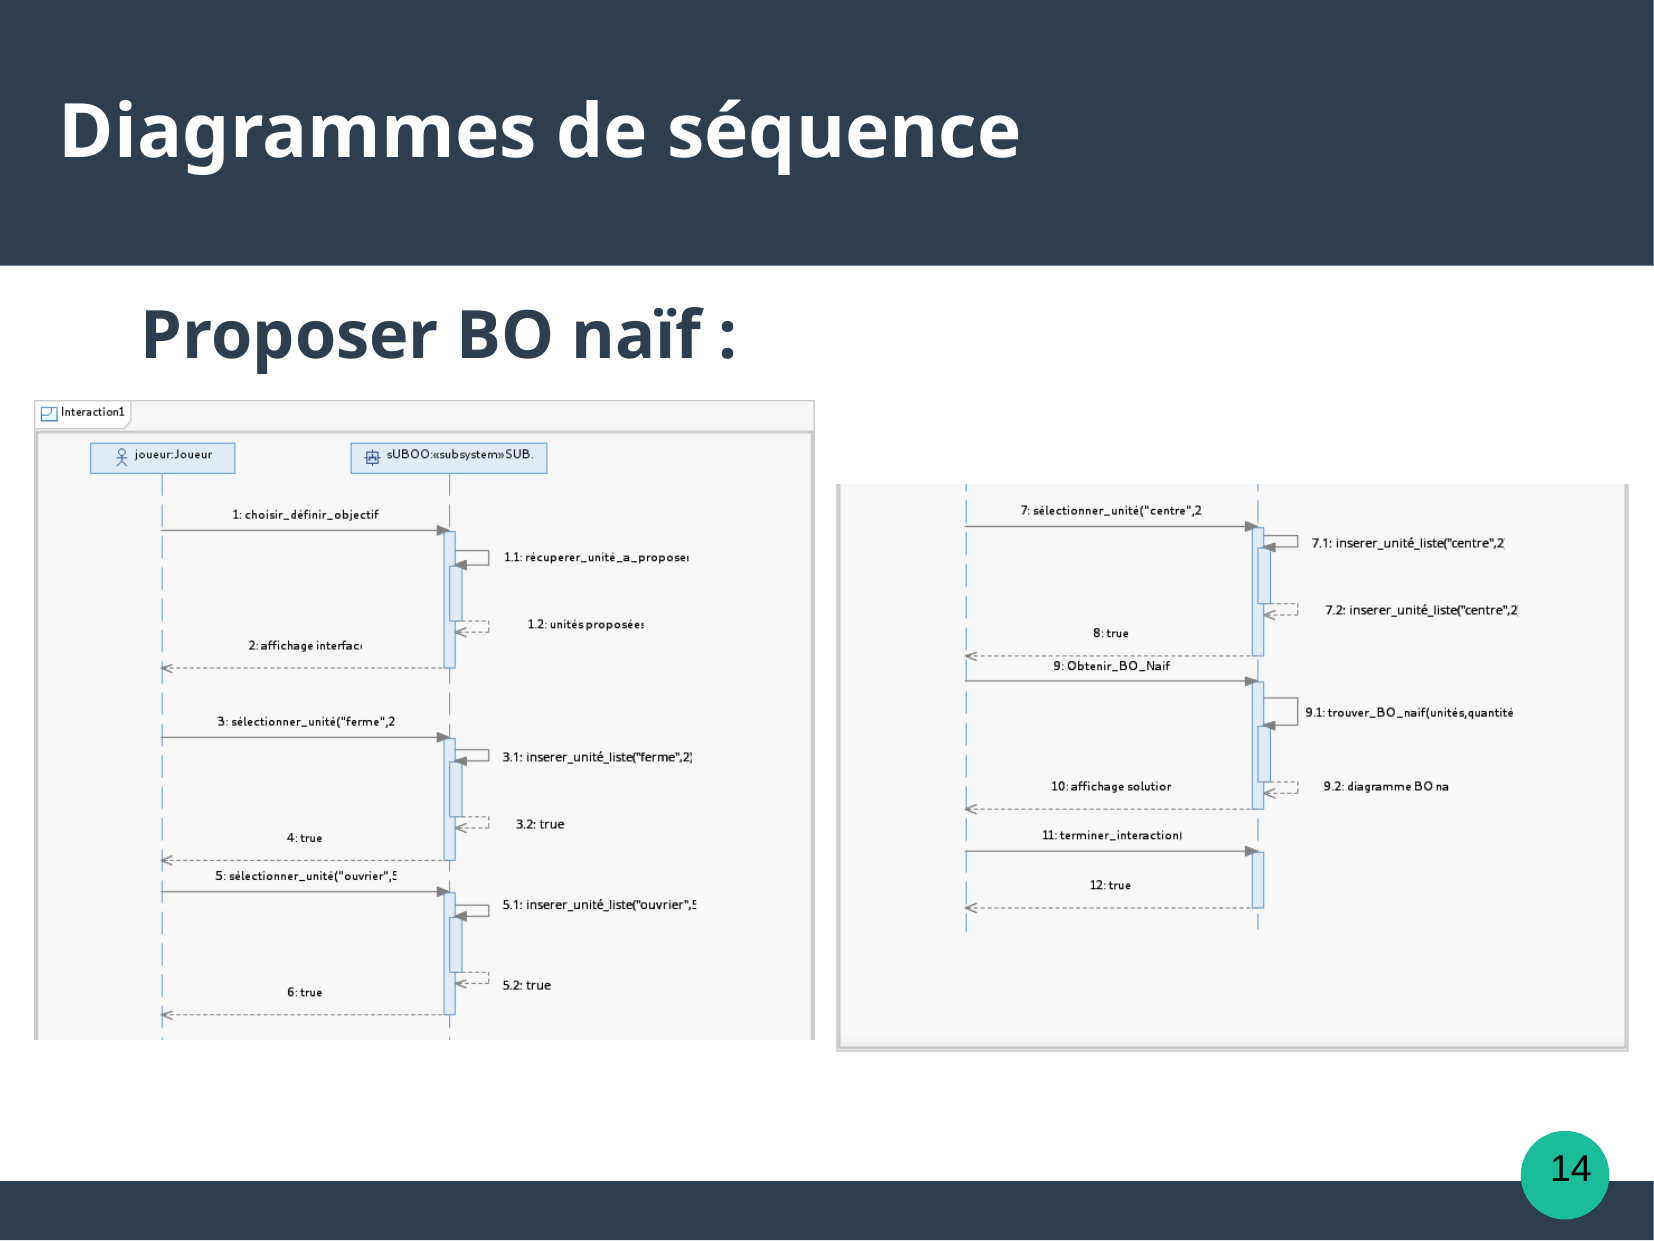

# Diagrammes de séquence
Proposer BO naïf :
14